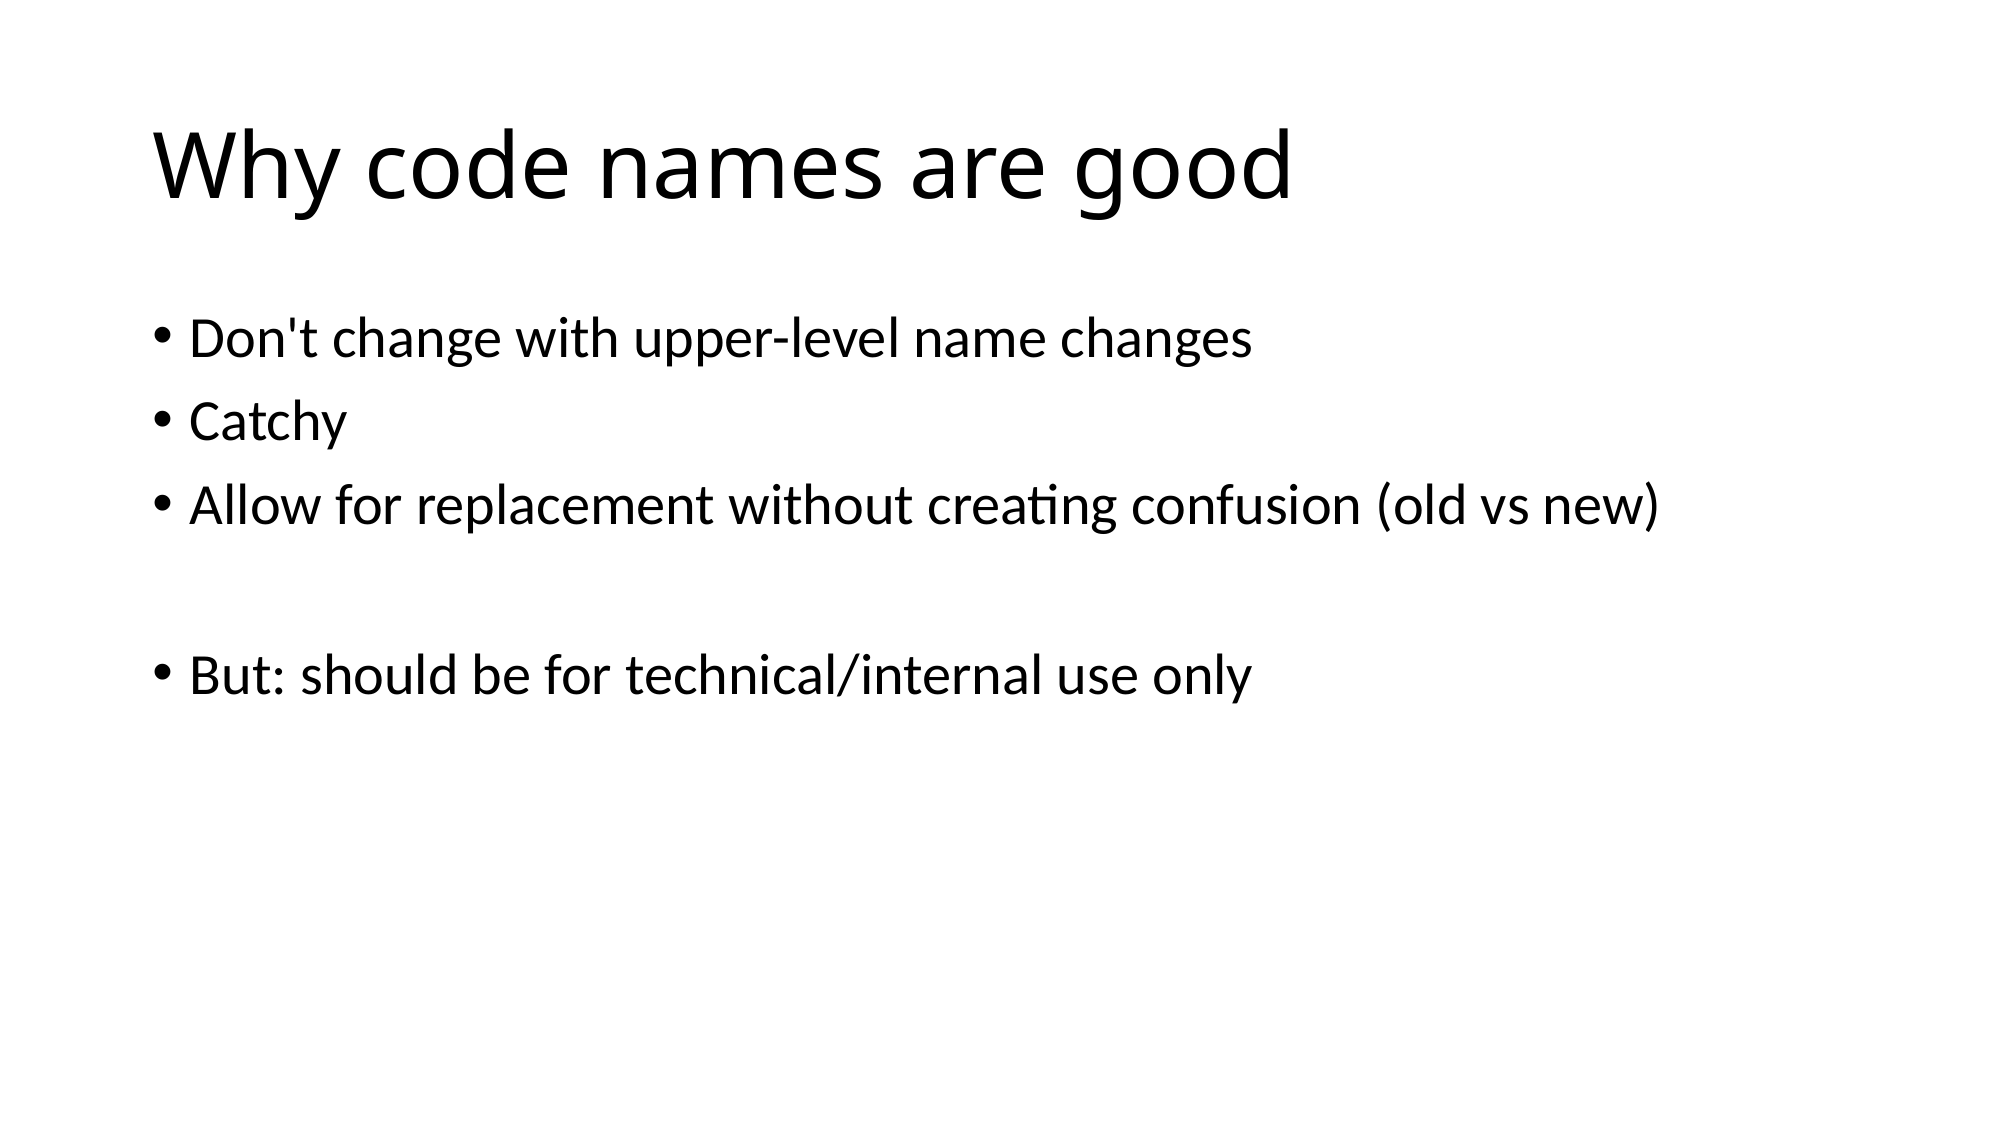

# Why code names are good
Don't change with upper-level name changes
Catchy
Allow for replacement without creating confusion (old vs new)
But: should be for technical/internal use only